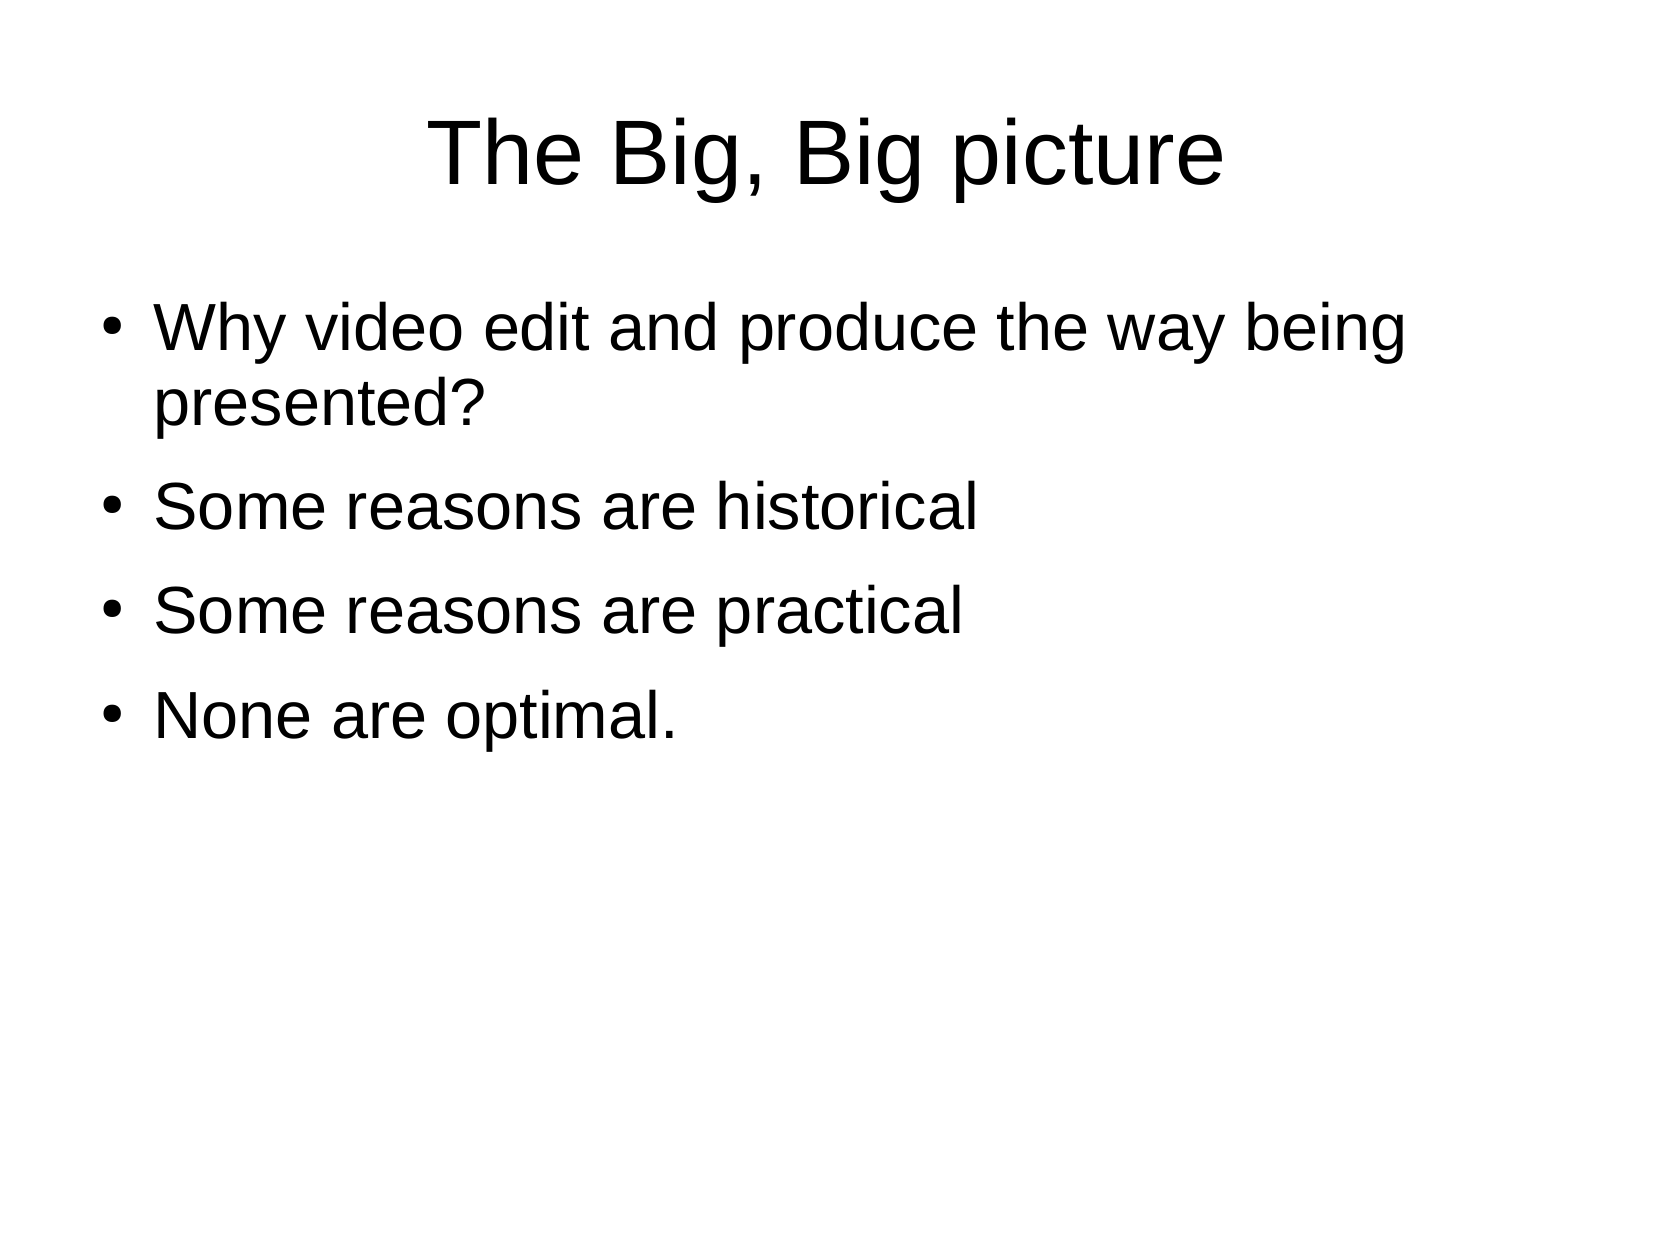

# The Big, Big picture
Why video edit and produce the way being presented?
Some reasons are historical
Some reasons are practical
None are optimal.